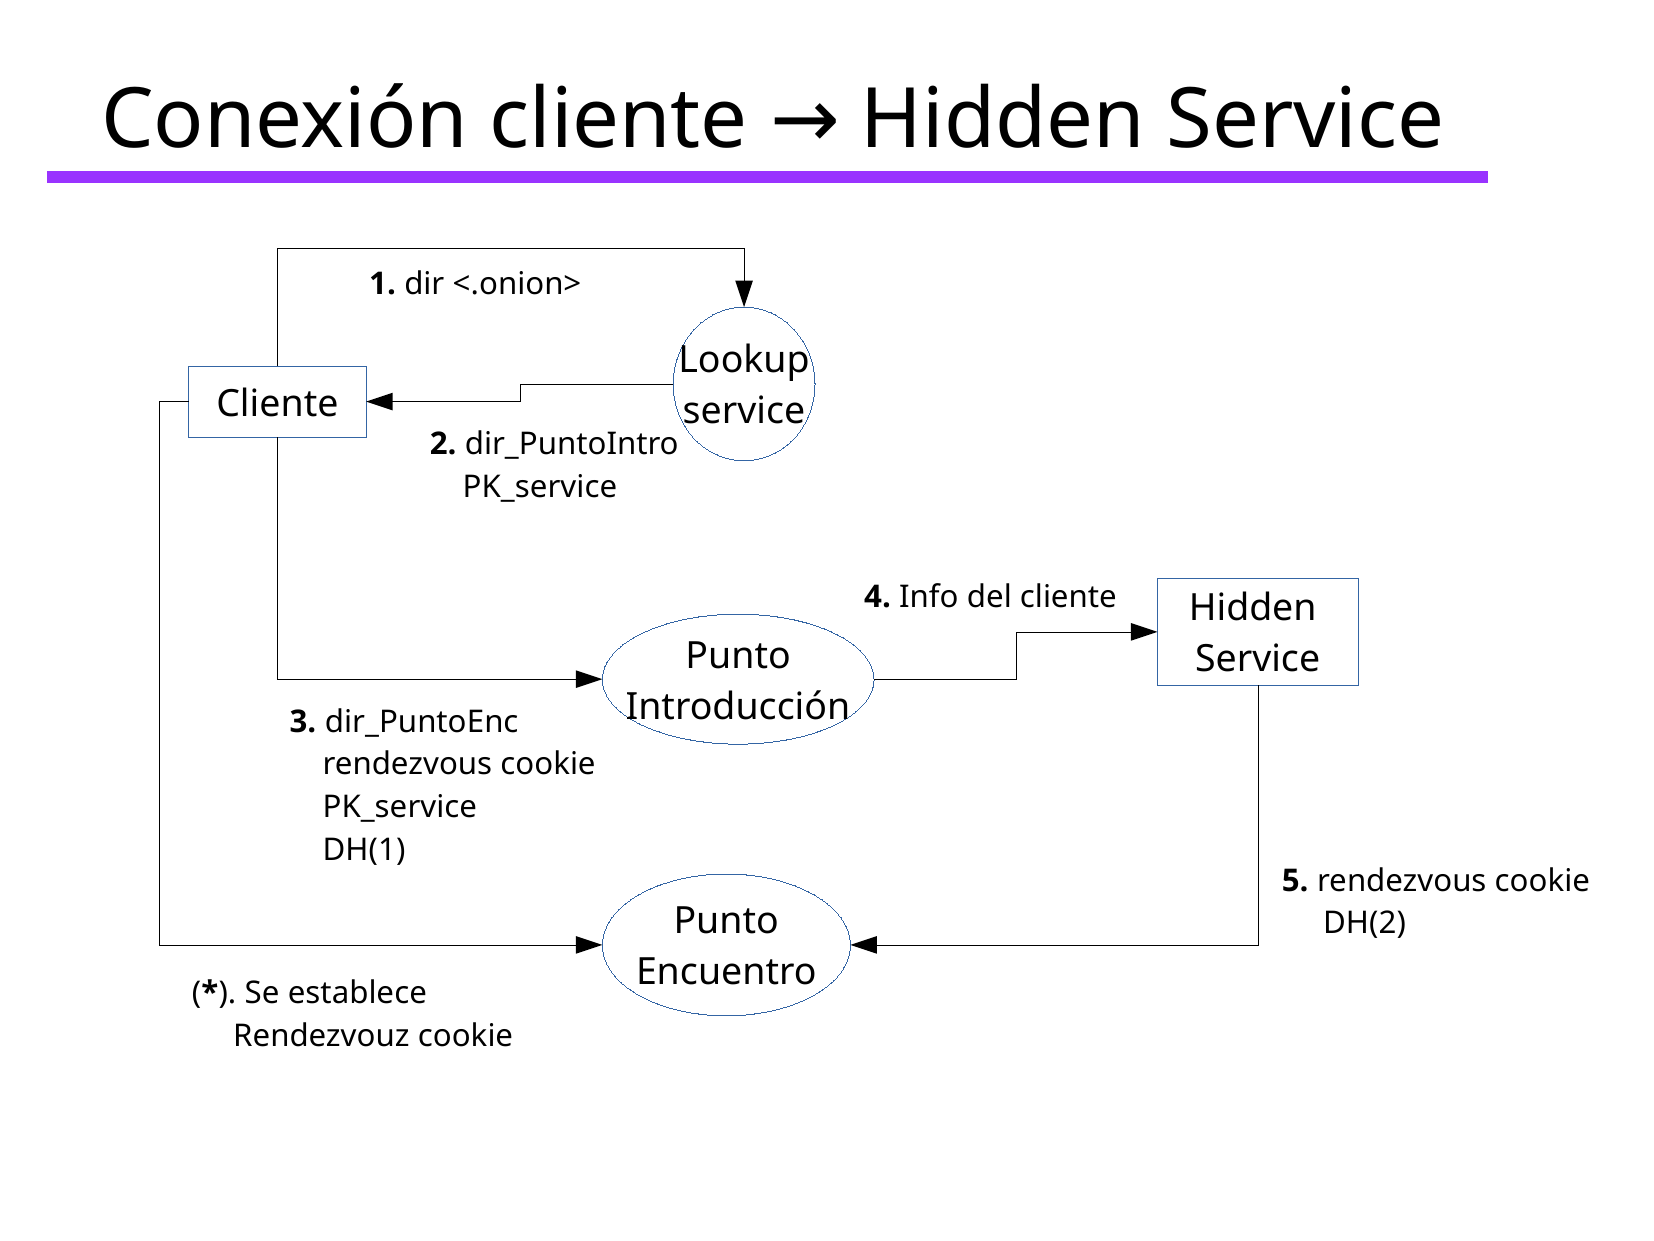

Conexión cliente → Hidden Service
#
1. dir <.onion>
Lookup
service
Cliente
2. dir_PuntoIntro
 PK_service
4. Info del cliente
Hidden
Service
Punto
Introducción
3. dir_PuntoEnc
 rendezvous cookie
 PK_service
 DH(1)
5. rendezvous cookie
 DH(2)
Punto
Encuentro
(*). Se establece
 Rendezvouz cookie